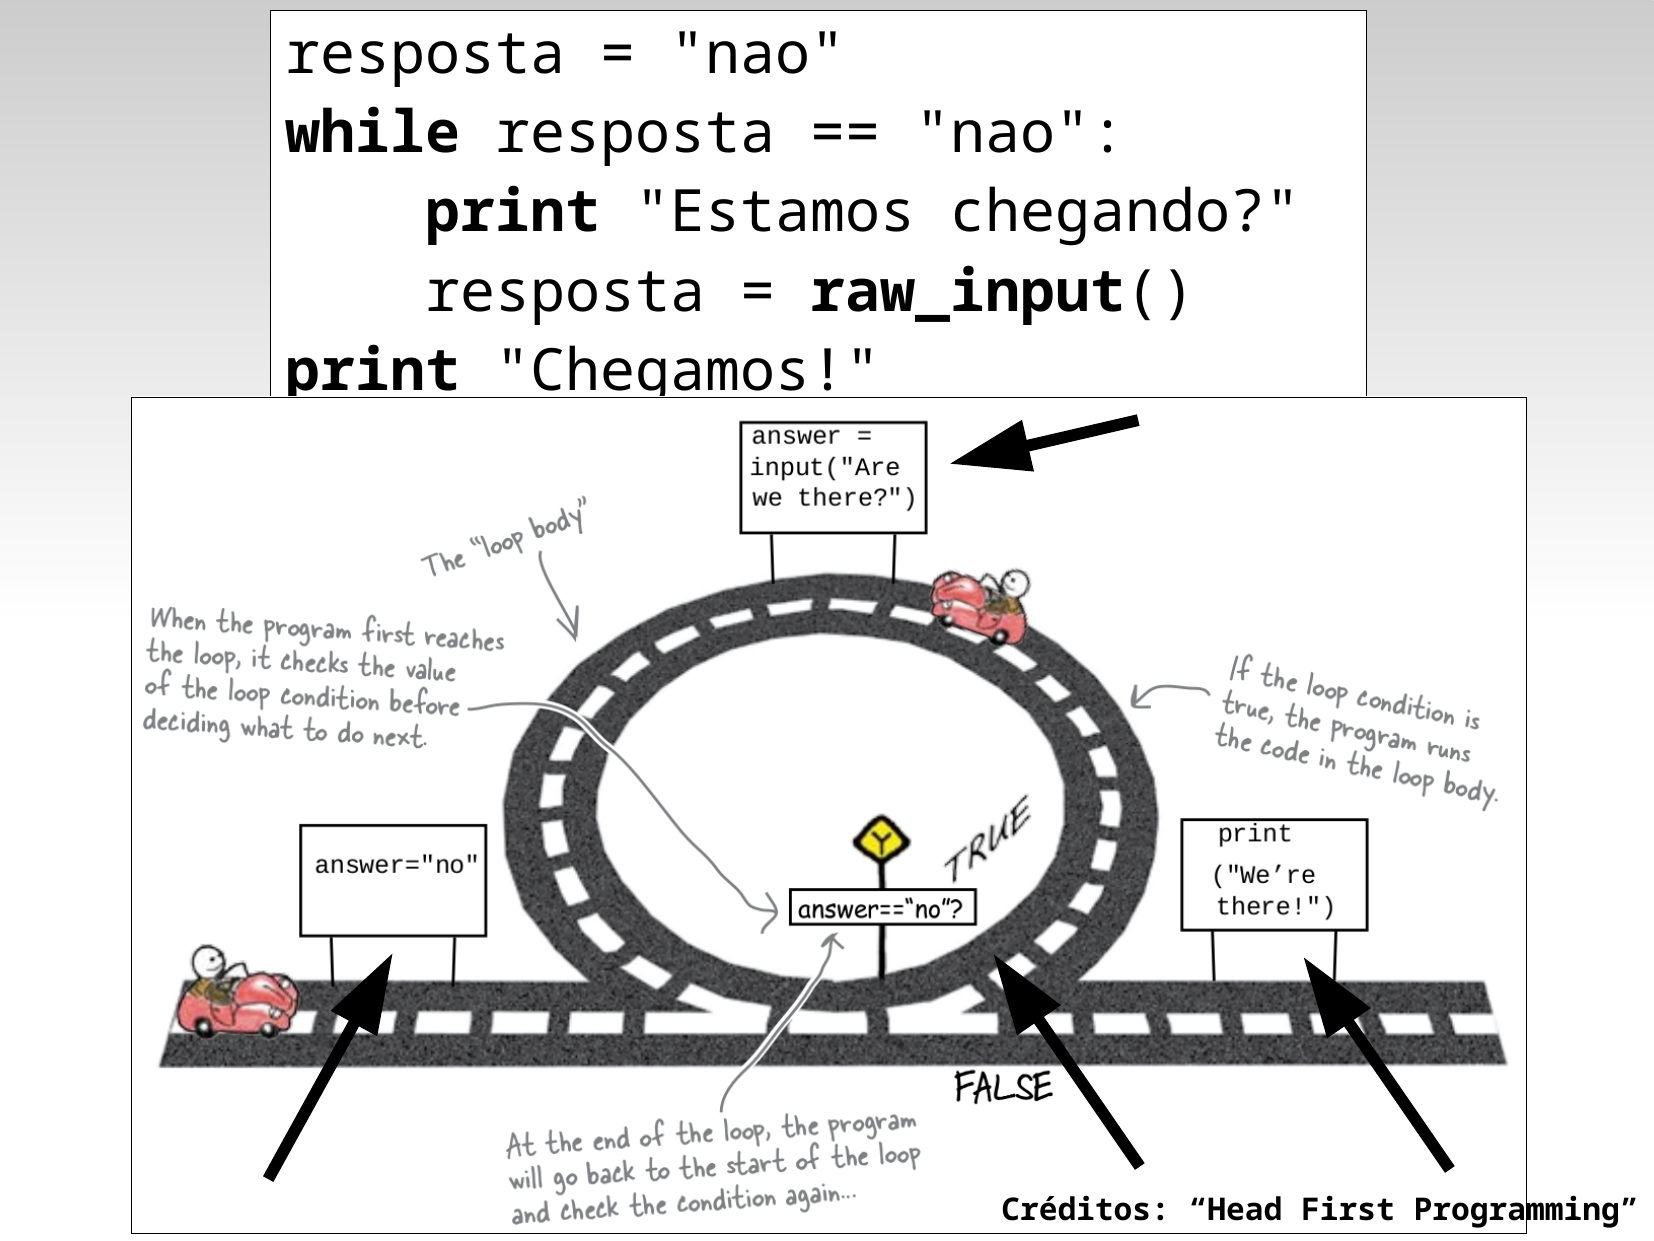

resposta = "nao"
while resposta == "nao":
 print "Estamos chegando?"
 resposta = raw_input()
print "Chegamos!"
#
Créditos: “Head First Programming”